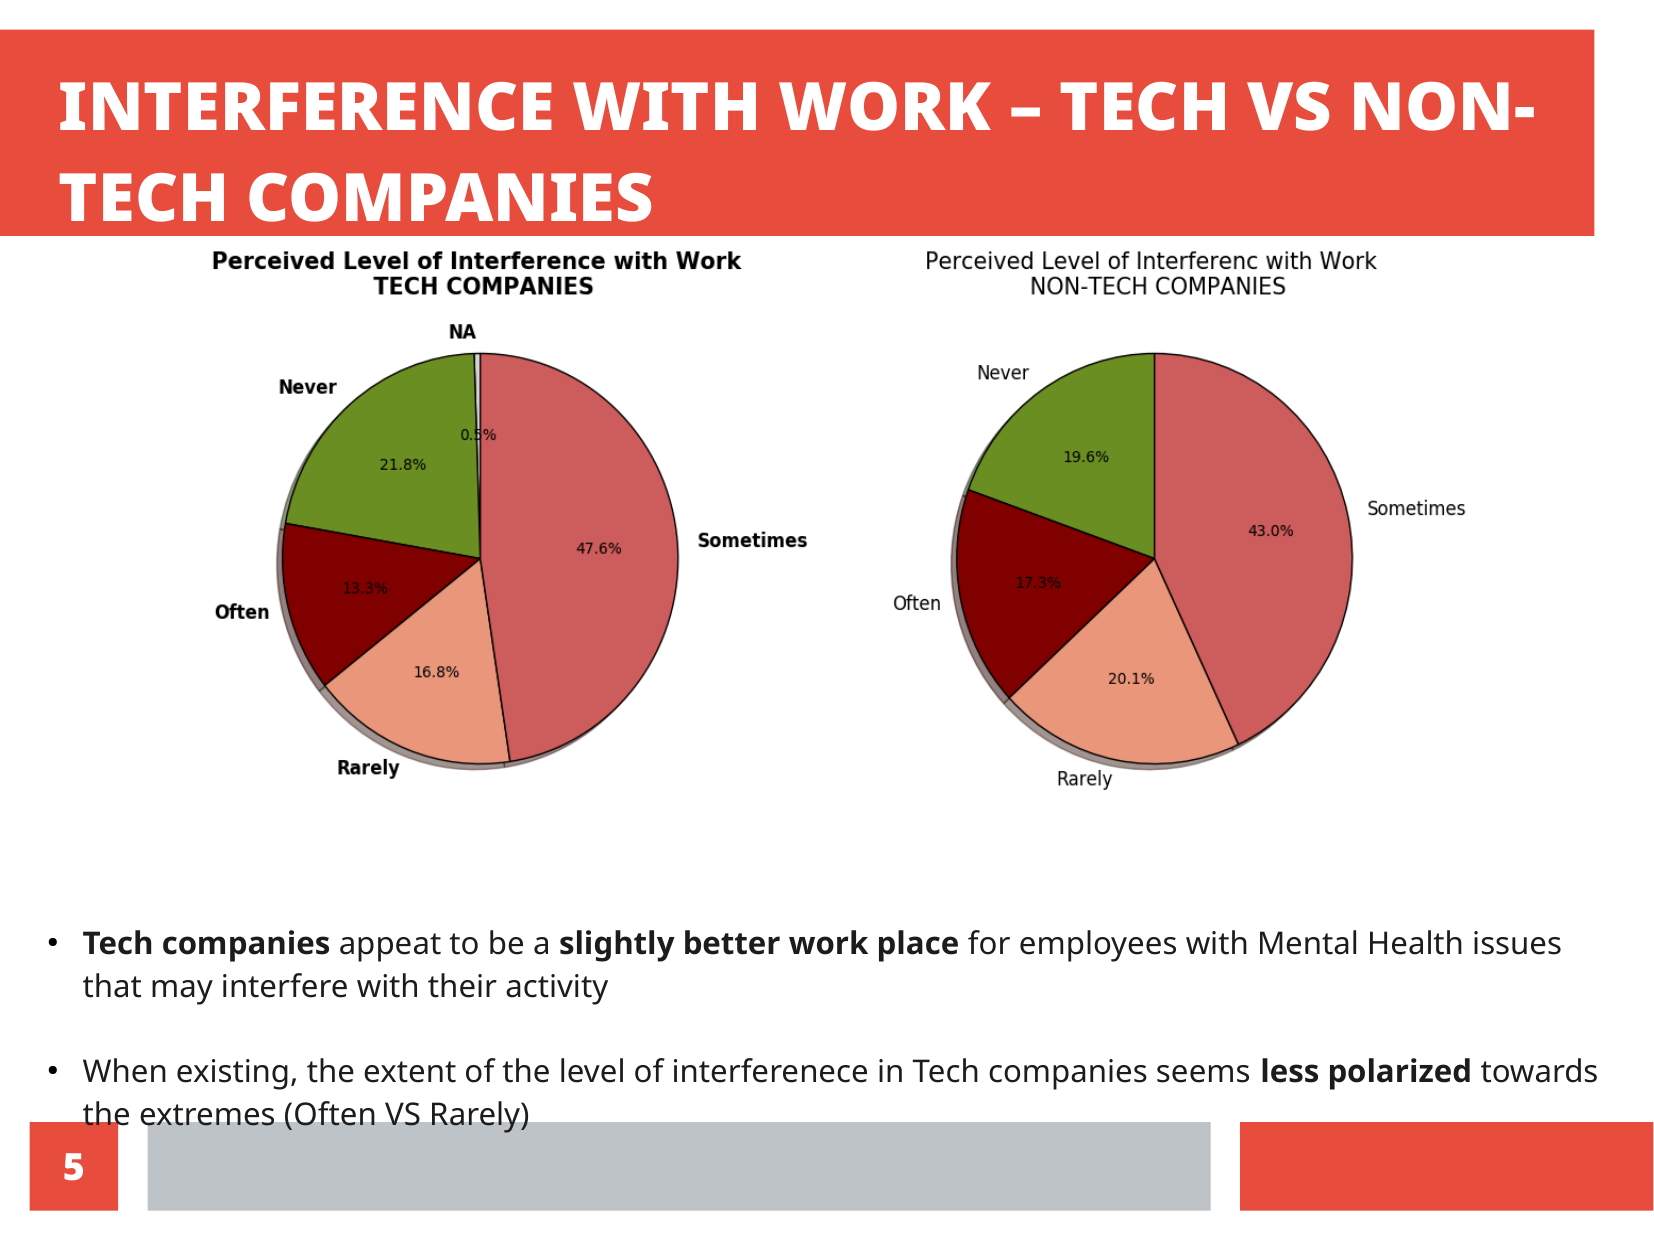

# INTERFERENCE WITH WORK – TECH VS NON-TECH COMPANIES
Tech companies appeat to be a slightly better work place for employees with Mental Health issues that may interfere with their activity
When existing, the extent of the level of interferenece in Tech companies seems less polarized towards the extremes (Often VS Rarely)
5